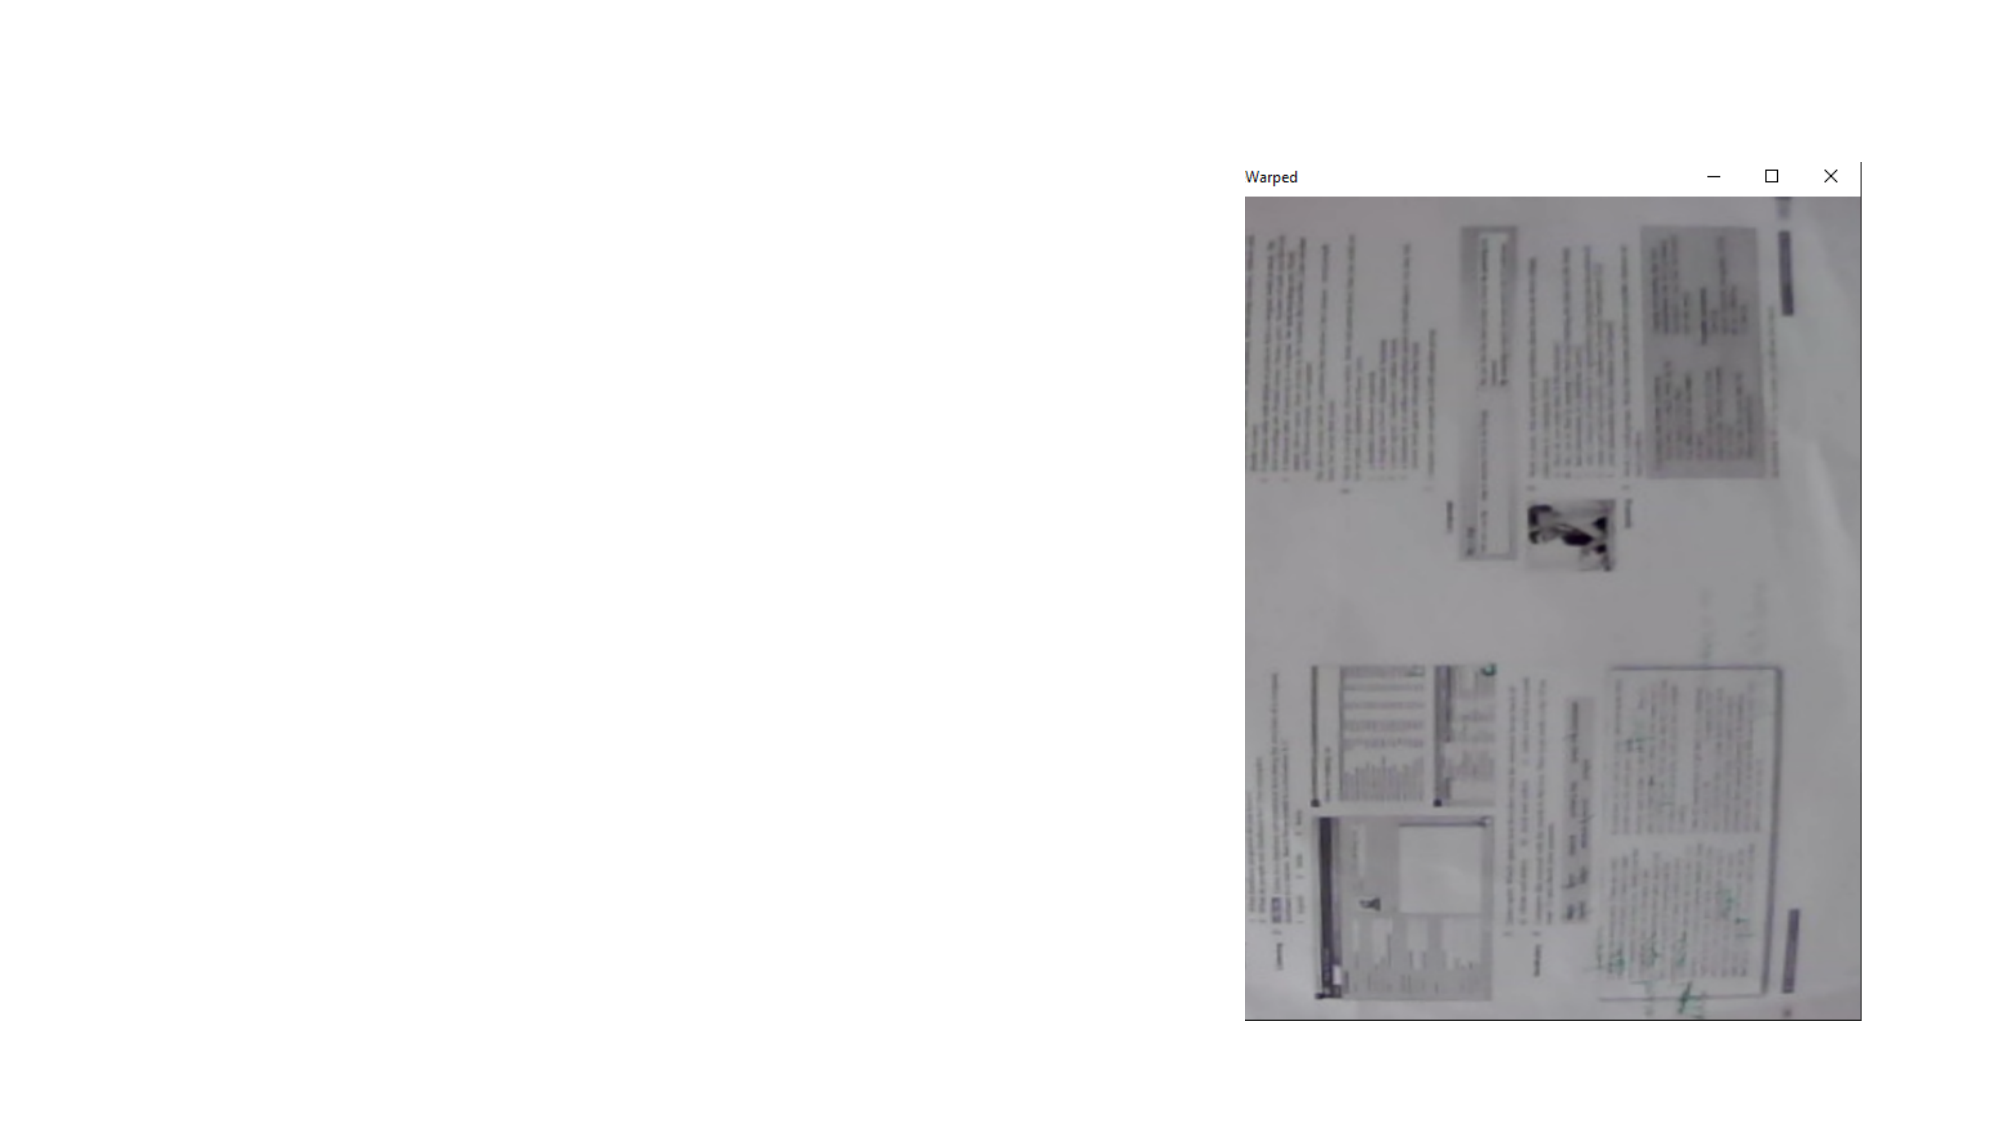

# A program bemutatása
A program kameraképek feldolgozásával négyszögeket azonosít és perspektívatranszformációval "kisimítja" azokat.
A képfeldolgozás lépései: előkészítés, kontúrkeresés, perspektívatranszformáció és a képek egy nézetben való megjelenítése.